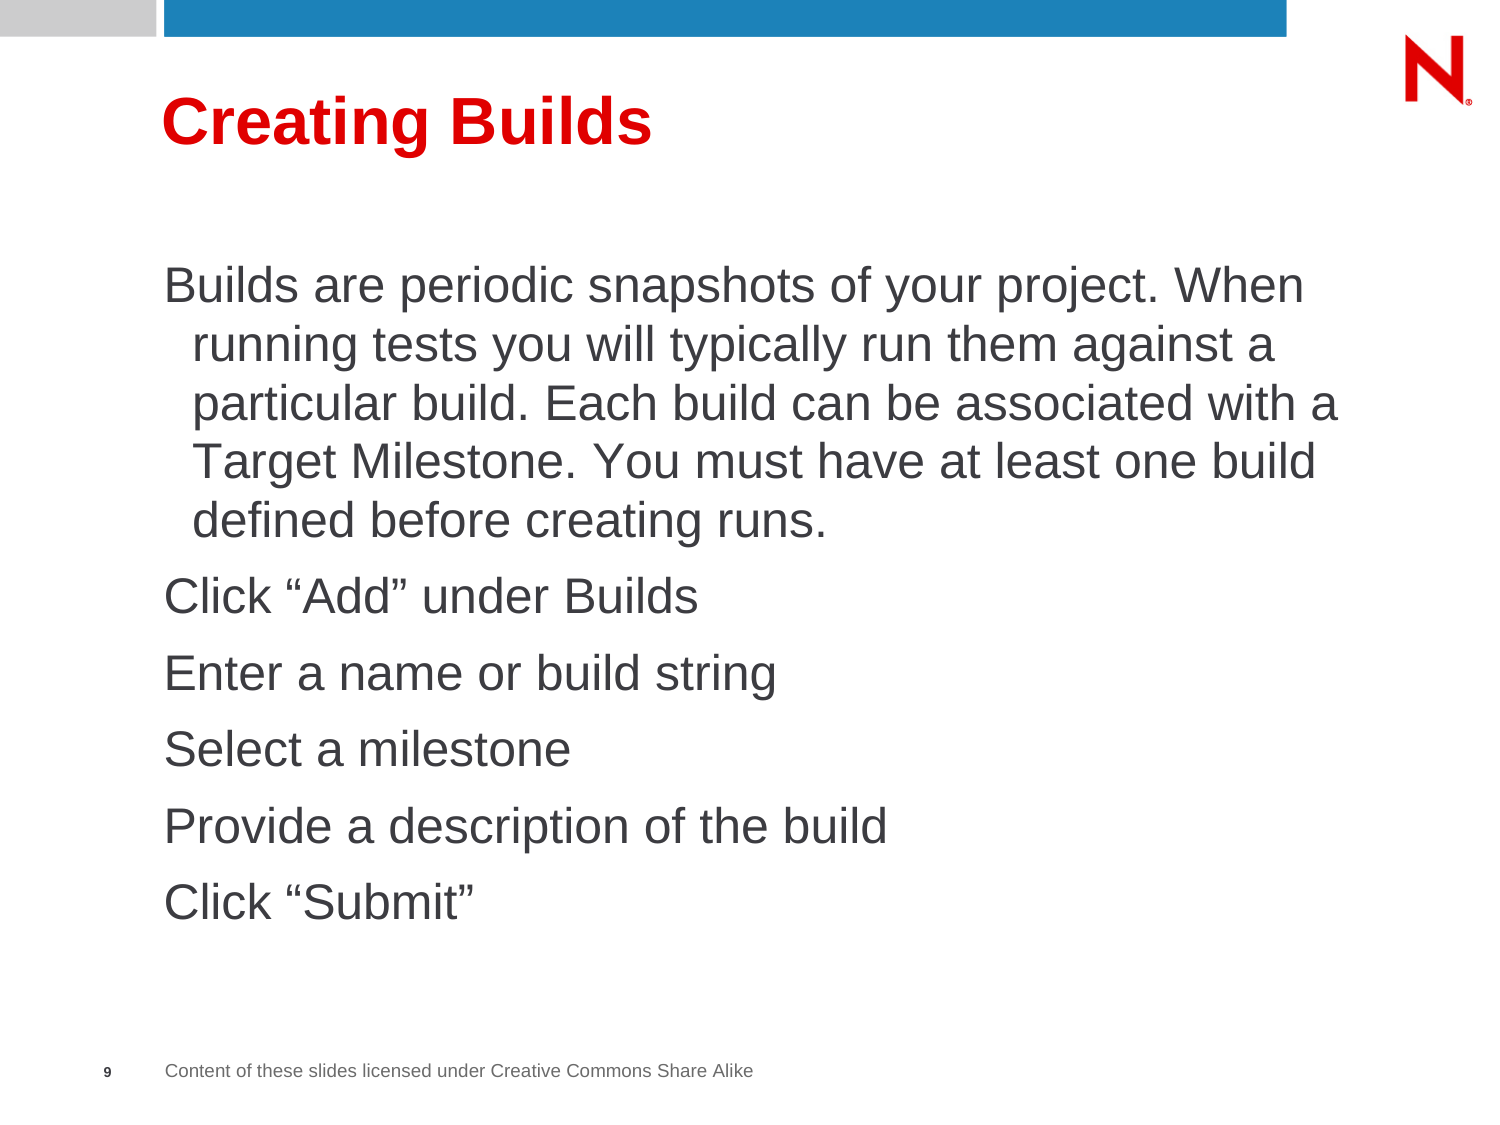

# Creating Builds
Builds are periodic snapshots of your project. When running tests you will typically run them against a particular build. Each build can be associated with a Target Milestone. You must have at least one build defined before creating runs.
Click “Add” under Builds
Enter a name or build string
Select a milestone
Provide a description of the build
Click “Submit”